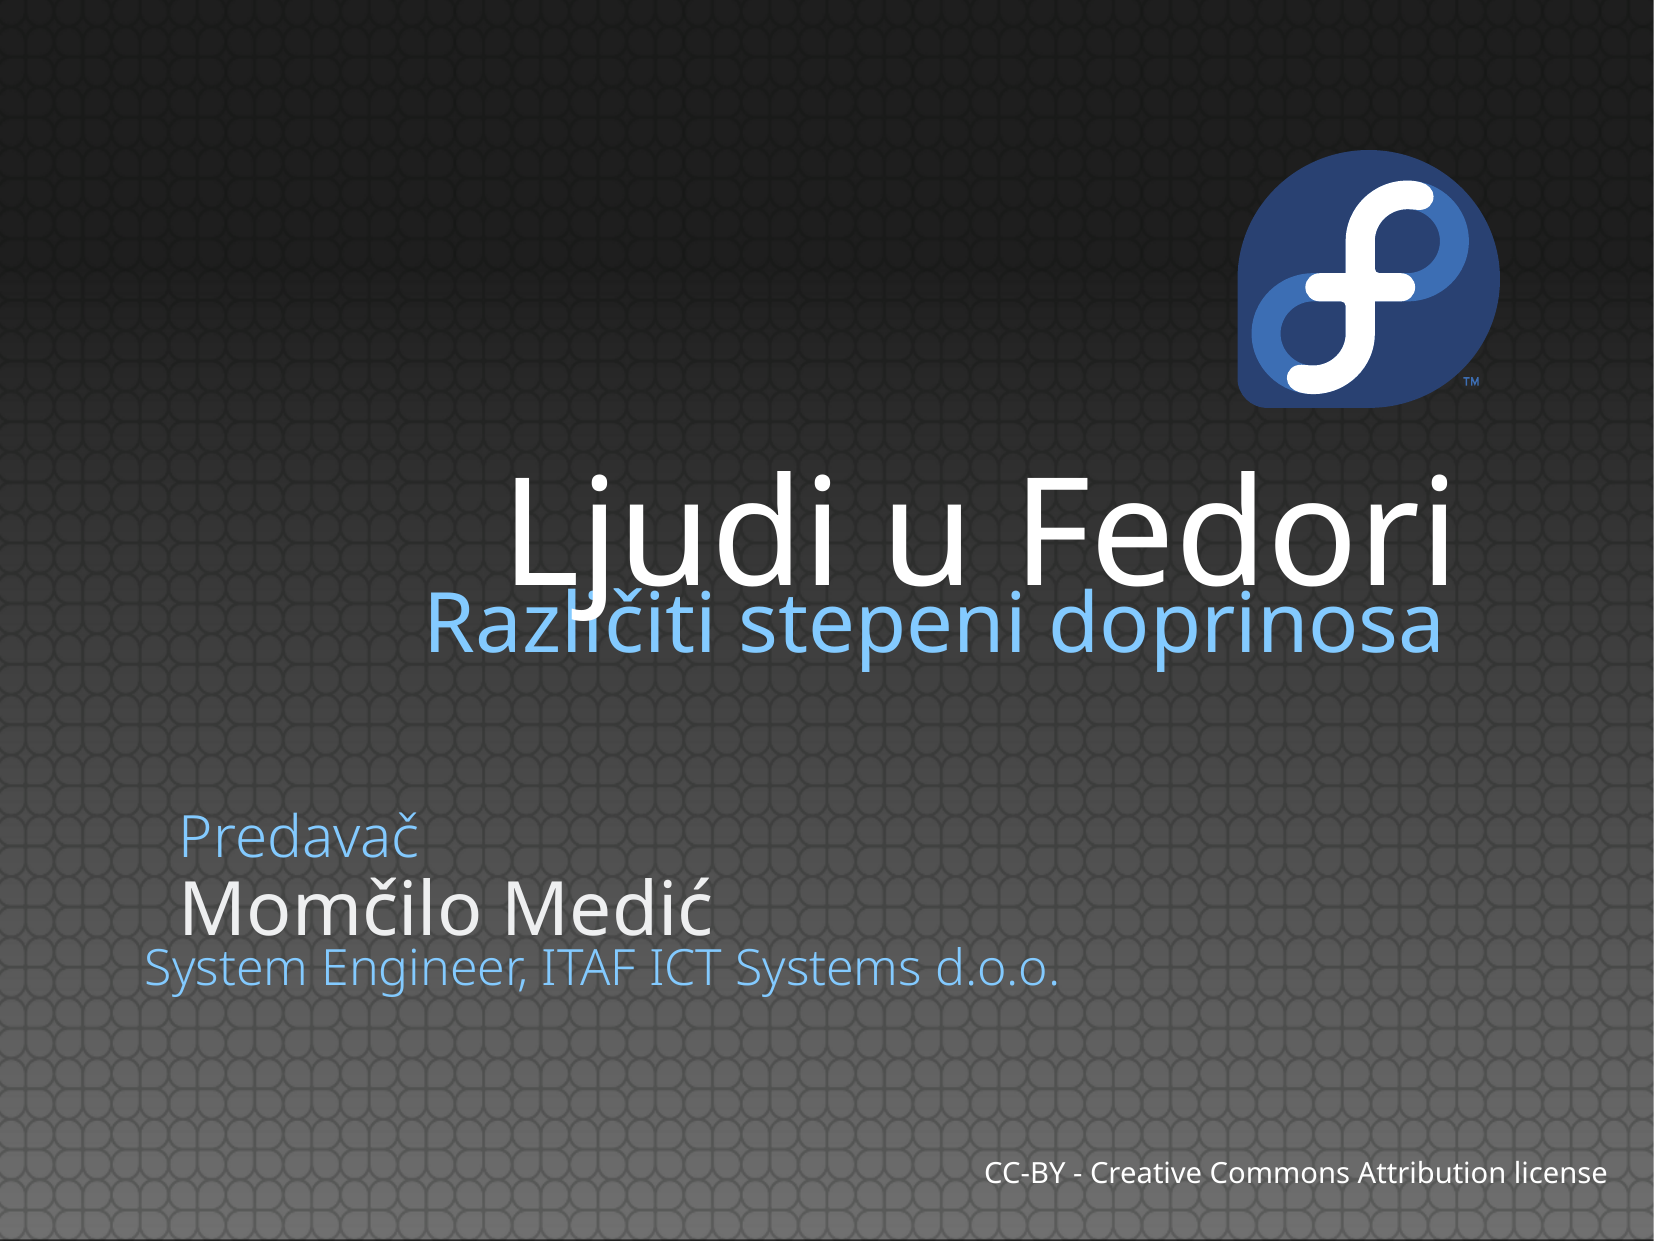

Ljudi u Fedori
# Različiti stepeni doprinosa
Predavač
Momčilo Medić
System Engineer, ITAF ICT Systems d.o.o.
CC-BY - Creative Commons Attribution license